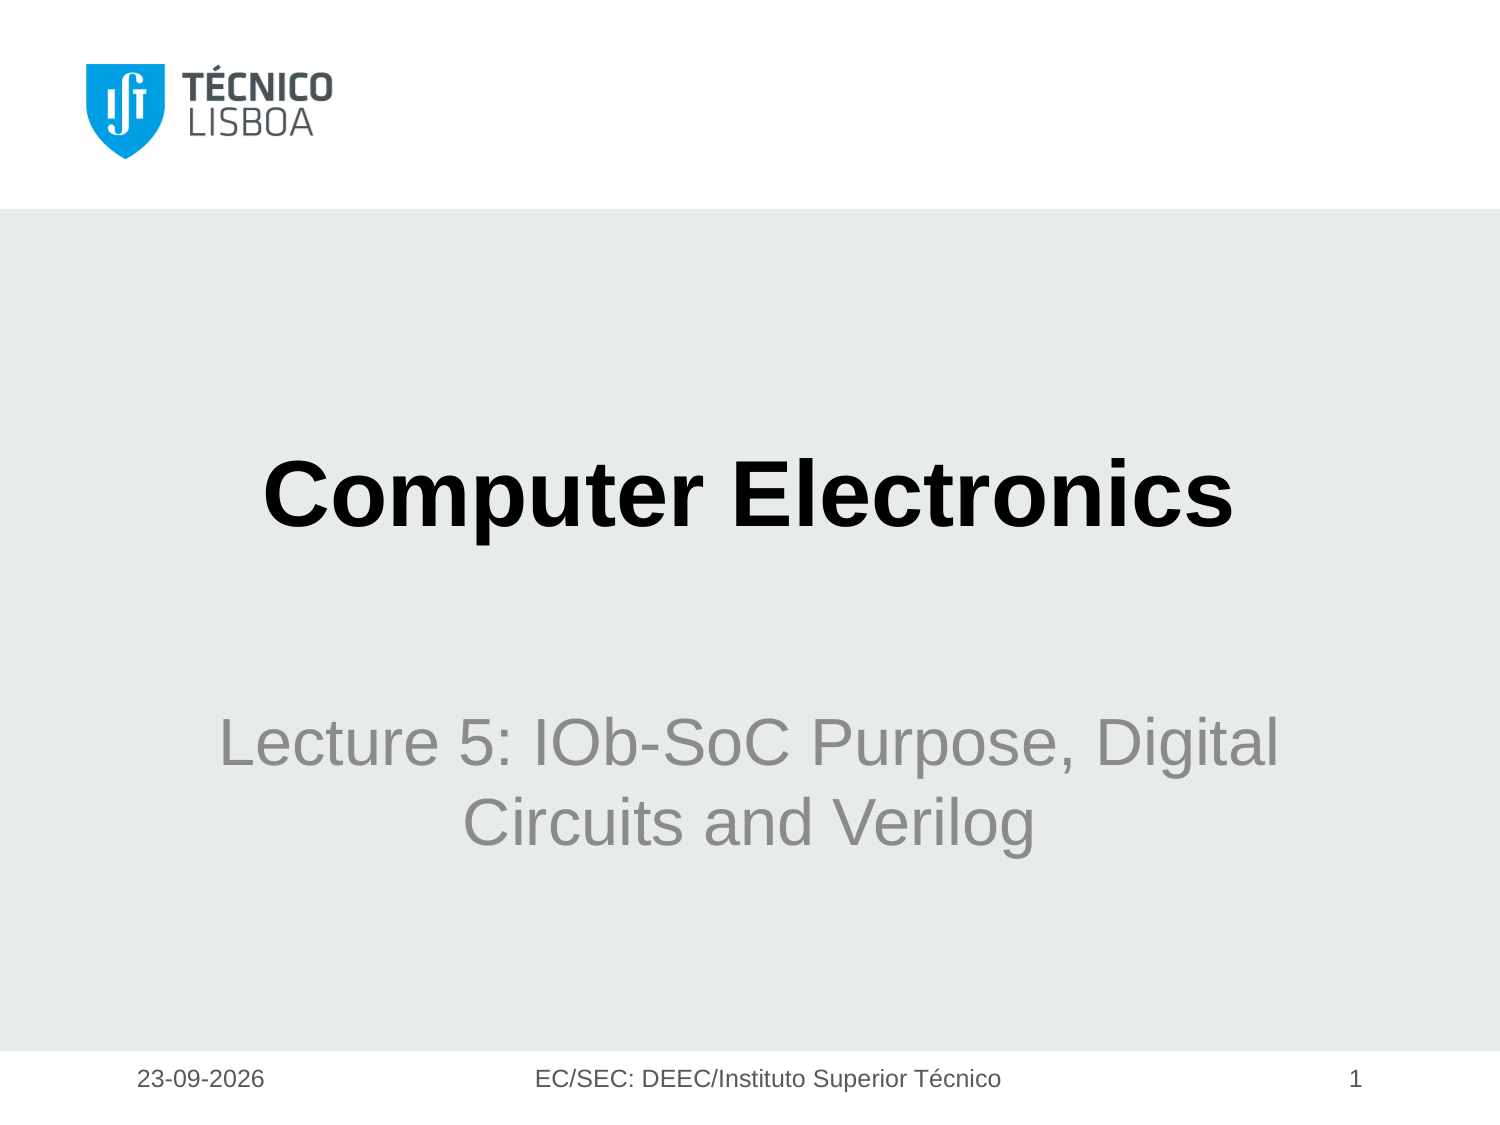

Computer Electronics
# Lecture 5: IOb-SoC Purpose, Digital Circuits and Verilog
EC/SEC: DEEC/Instituto Superior Técnico
1